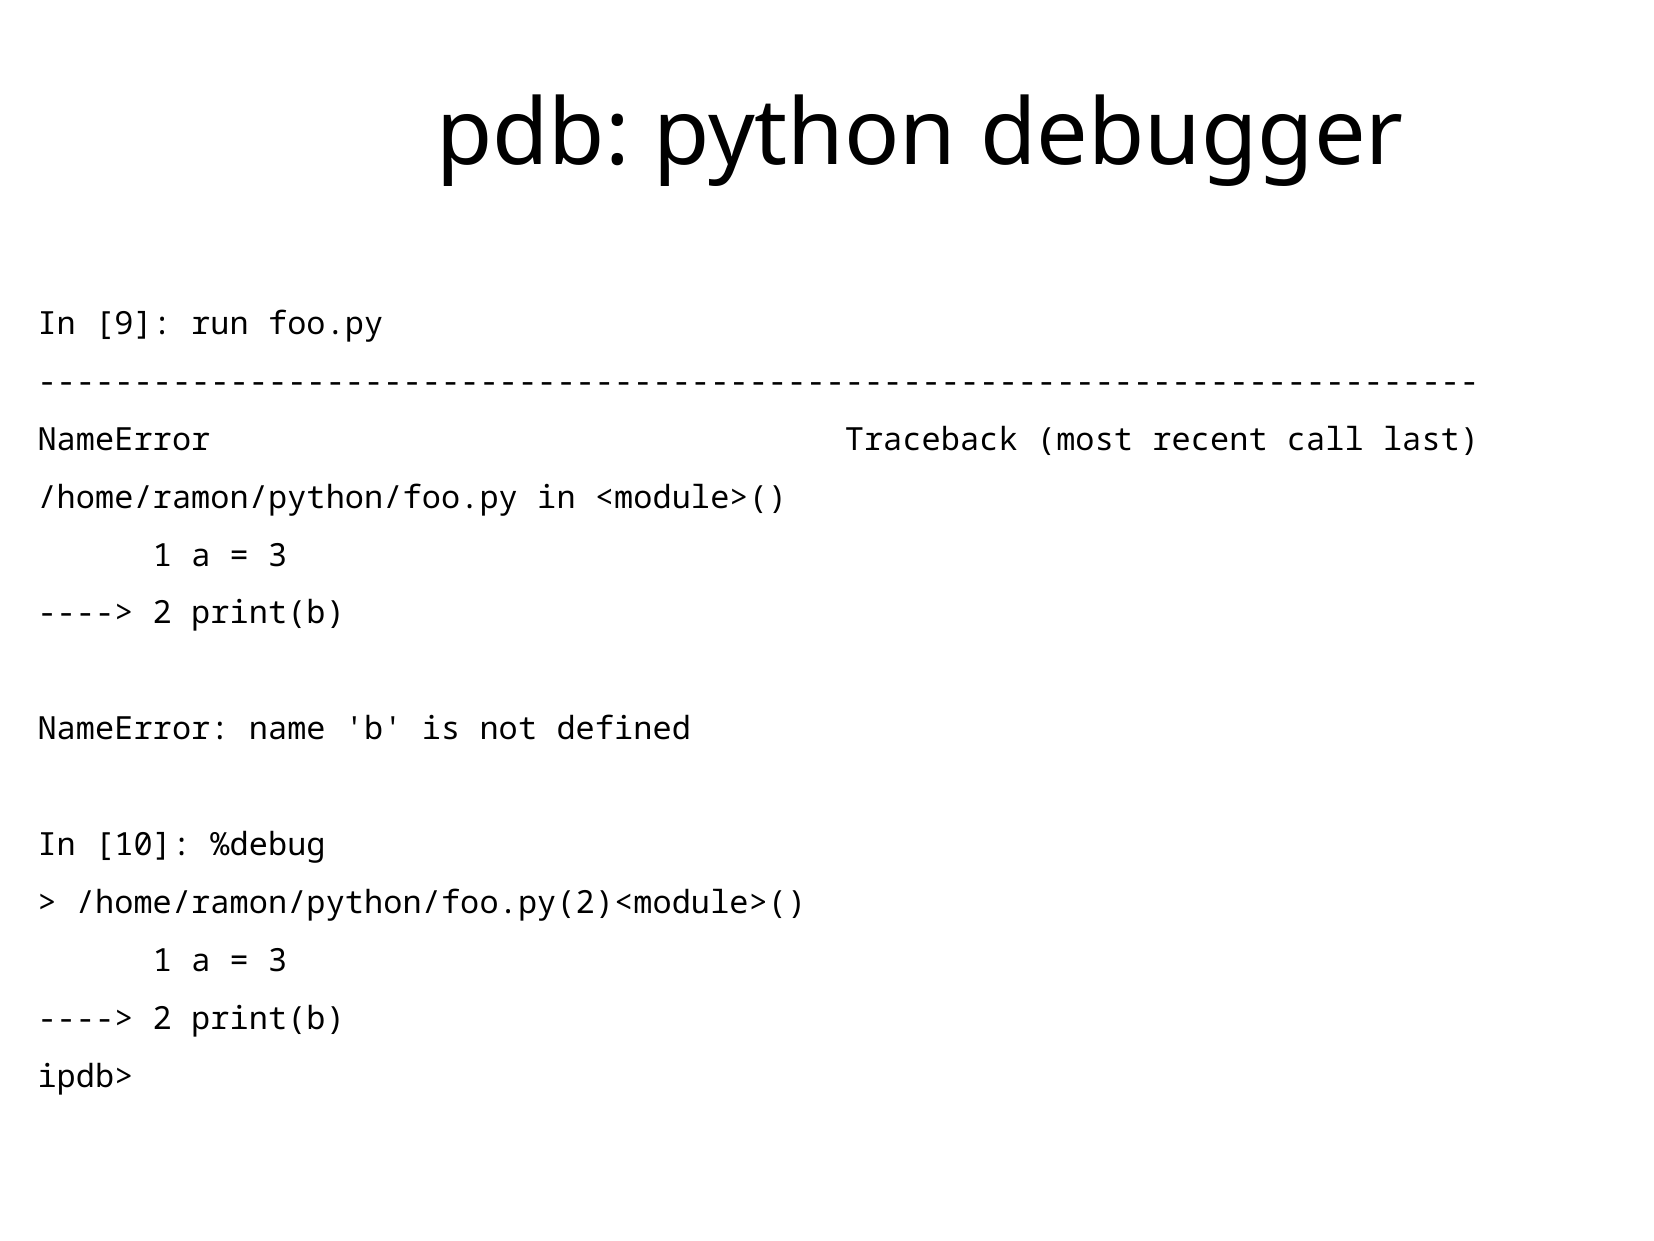

# pdb: python debugger
In [9]: run foo.py
---------------------------------------------------------------------------
NameError Traceback (most recent call last)
/home/ramon/python/foo.py in <module>()
 1 a = 3
----> 2 print(b)
NameError: name 'b' is not defined
In [10]: %debug
> /home/ramon/python/foo.py(2)<module>()
 1 a = 3
----> 2 print(b)
ipdb>